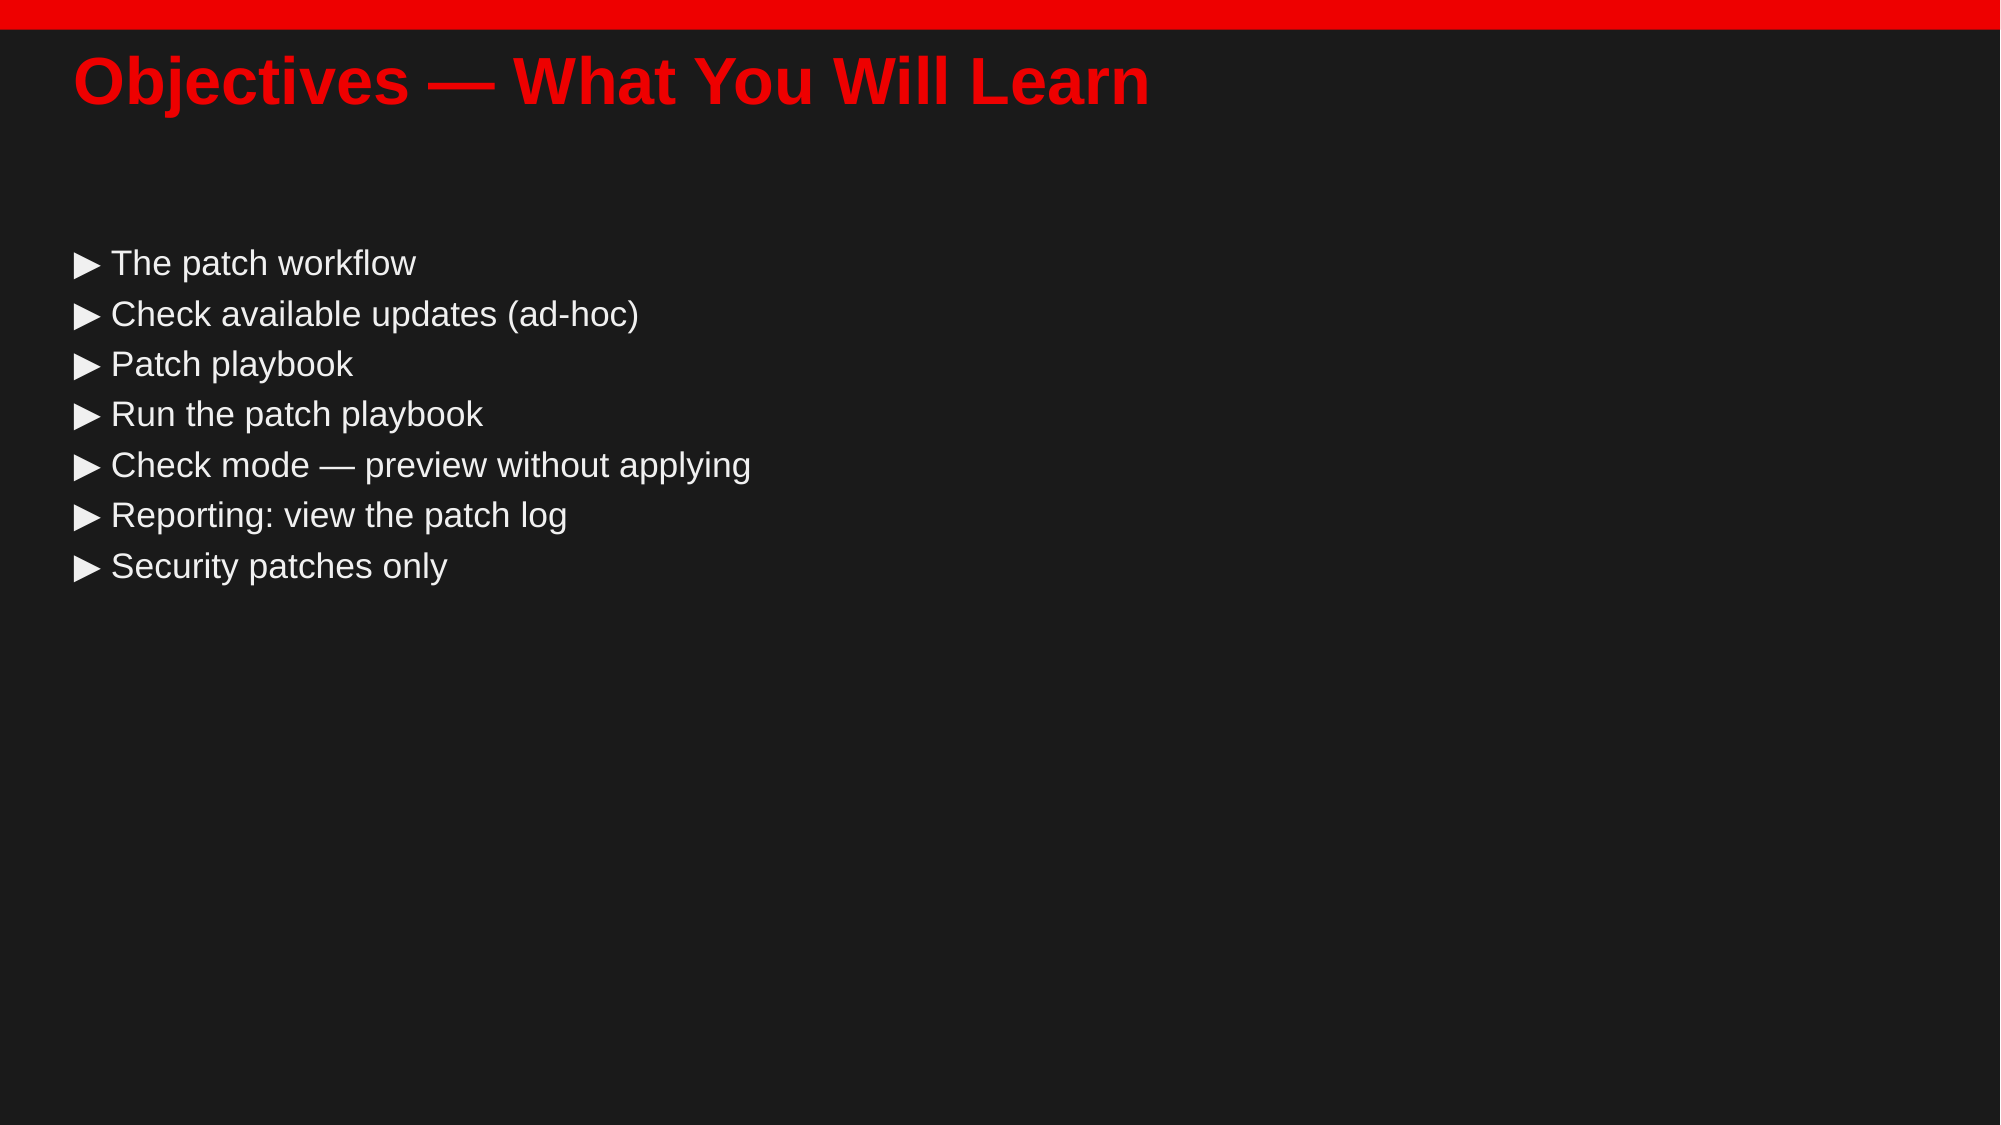

Objectives — What You Will Learn
▶ The patch workflow
▶ Check available updates (ad-hoc)
▶ Patch playbook
▶ Run the patch playbook
▶ Check mode — preview without applying
▶ Reporting: view the patch log
▶ Security patches only